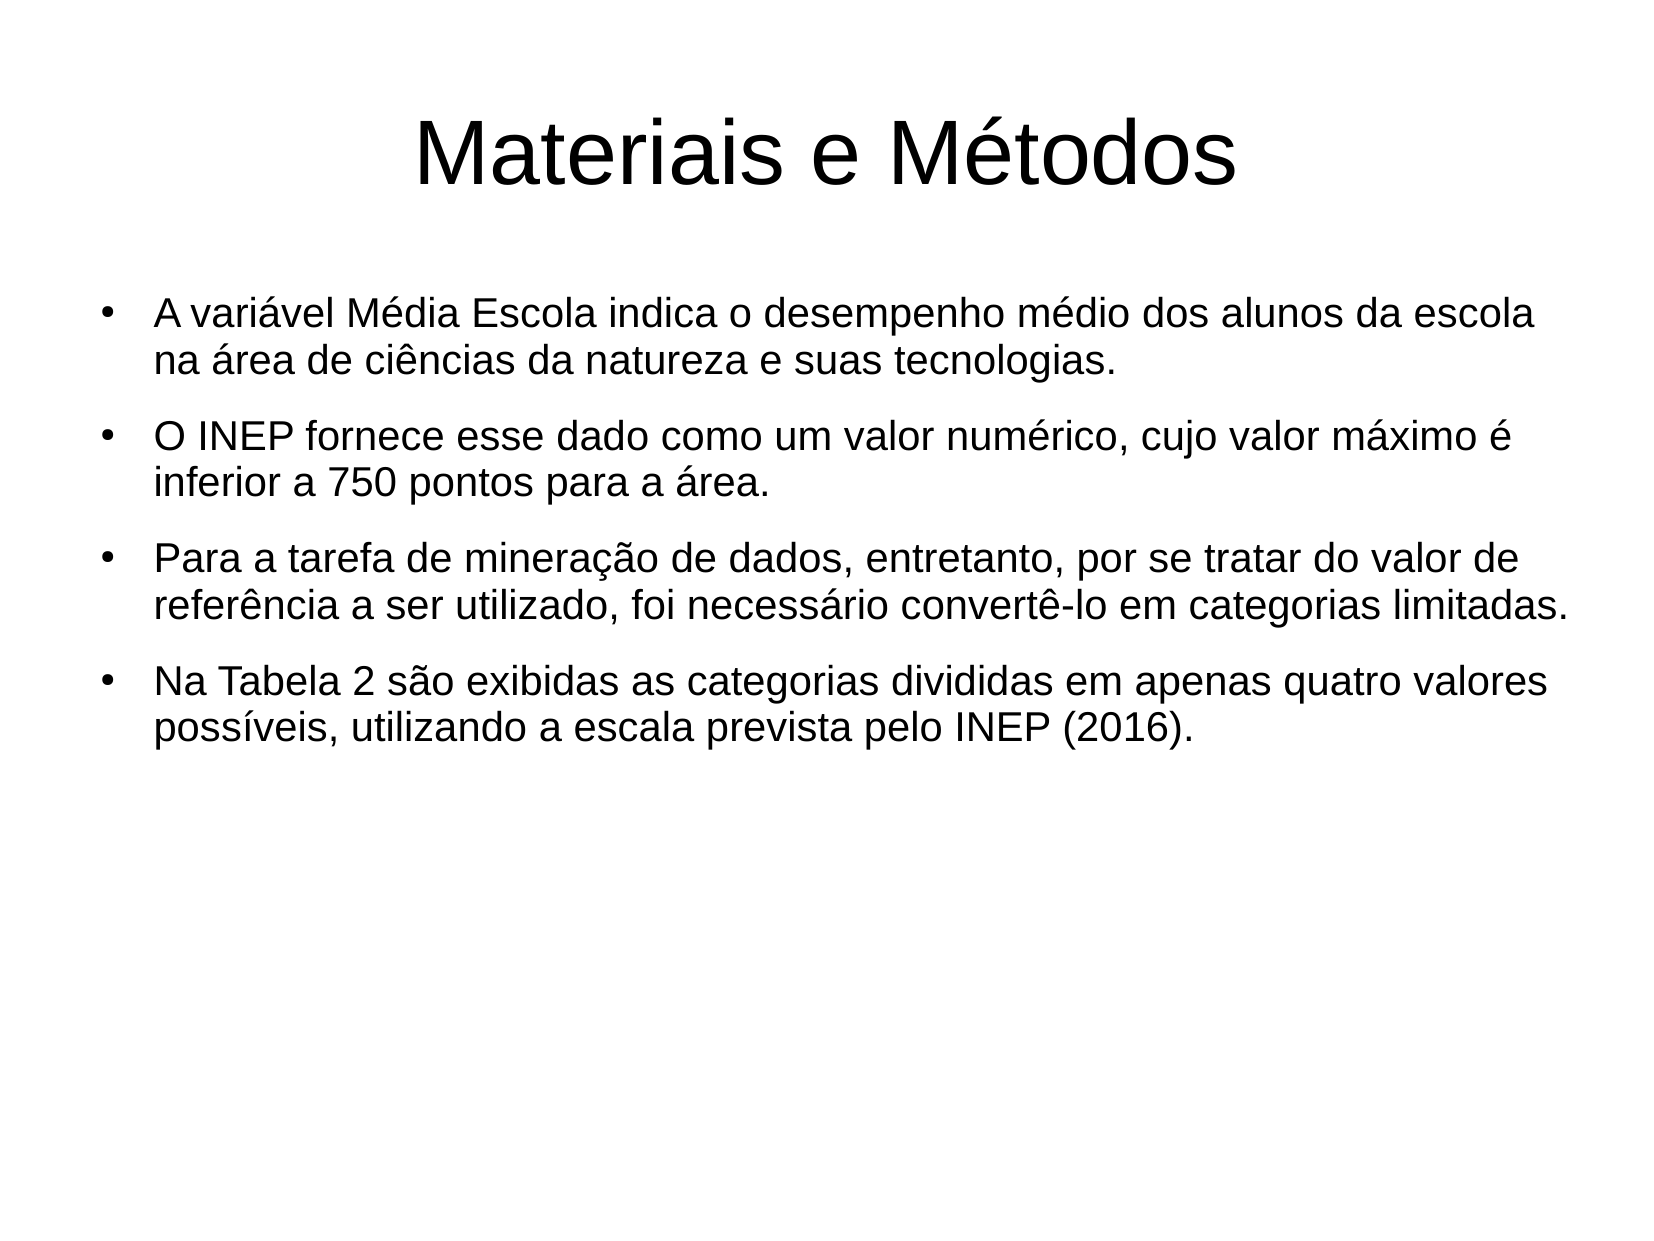

# Materiais e Métodos
A variável Média Escola indica o desempenho médio dos alunos da escola na área de ciências da natureza e suas tecnologias.
O INEP fornece esse dado como um valor numérico, cujo valor máximo é inferior a 750 pontos para a área.
Para a tarefa de mineração de dados, entretanto, por se tratar do valor de referência a ser utilizado, foi necessário convertê-lo em categorias limitadas.
Na Tabela 2 são exibidas as categorias divididas em apenas quatro valores possíveis, utilizando a escala prevista pelo INEP (2016).